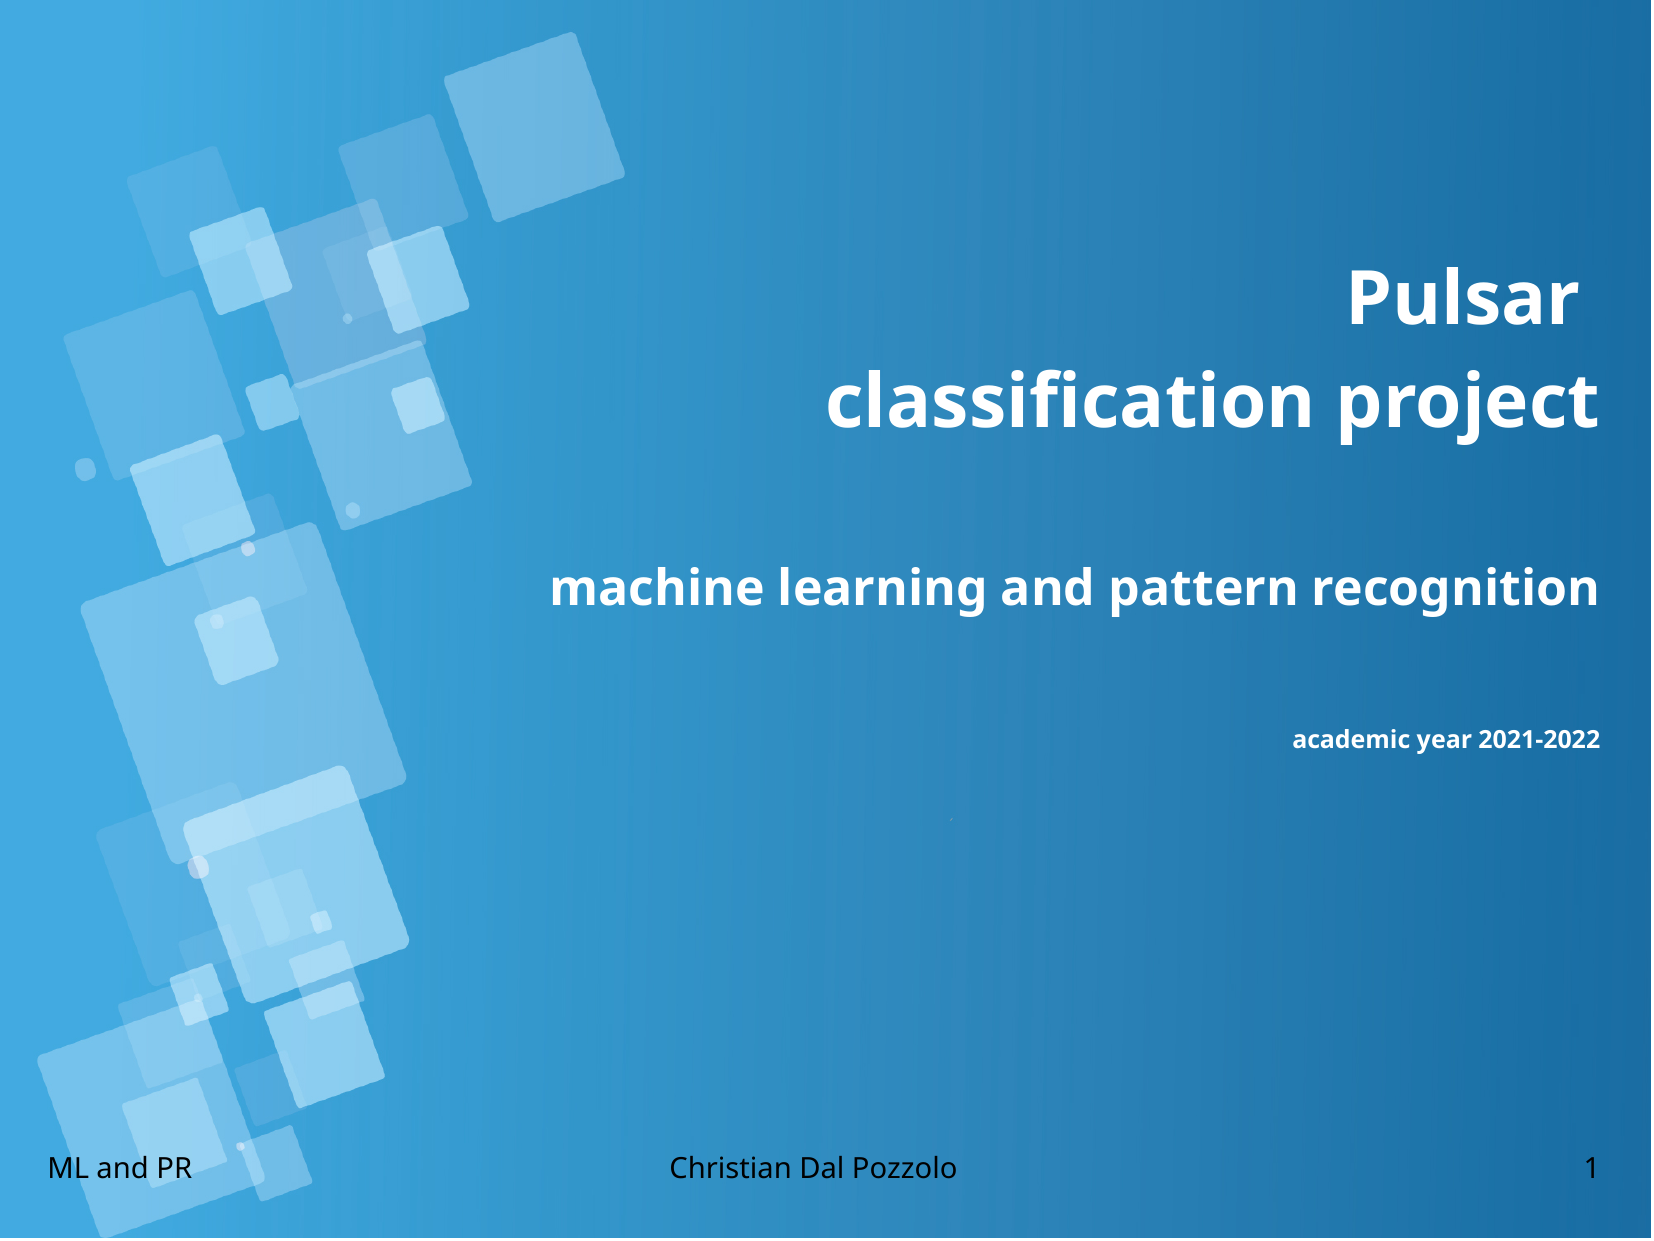

# Pulsar classification project machine learning and pattern recognition academic year 2021-2022
ML and PR
Christian Dal Pozzolo
1